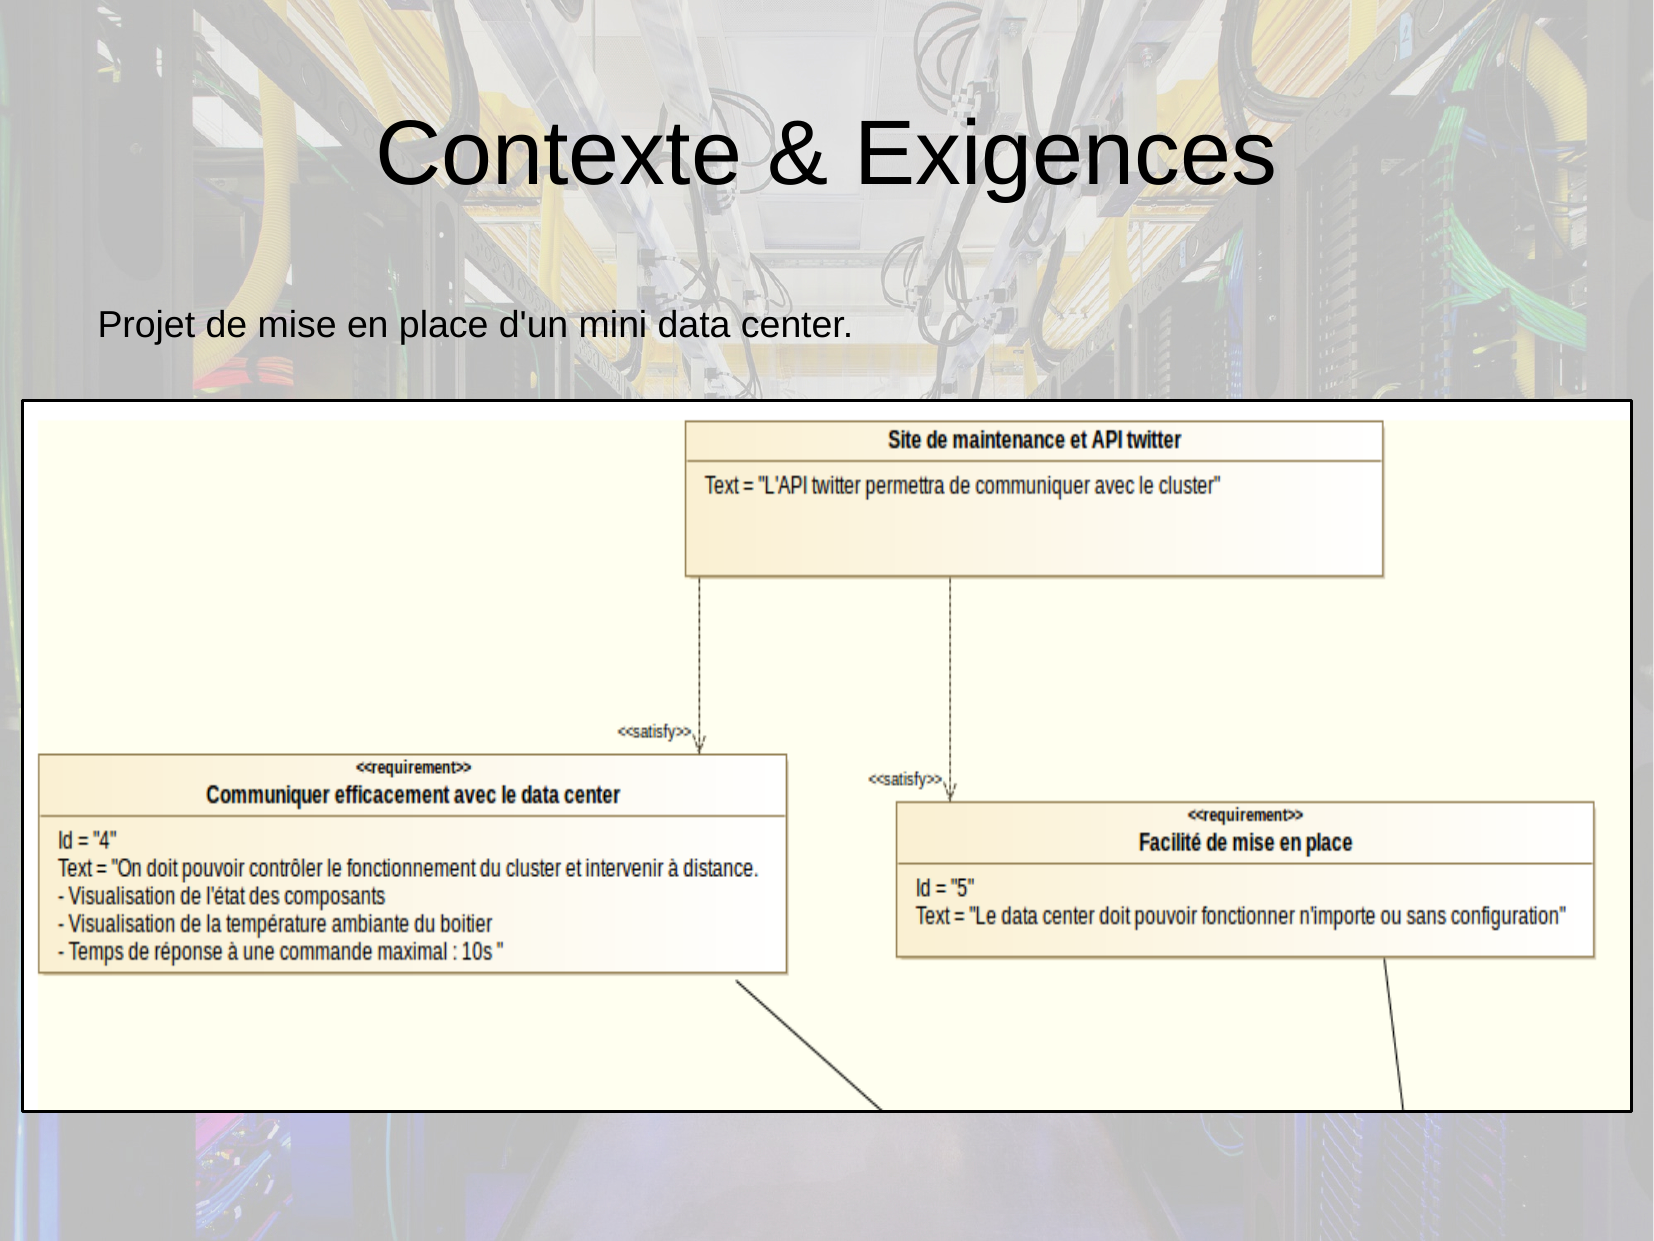

# Contexte & Exigences
Projet de mise en place d'un mini data center.